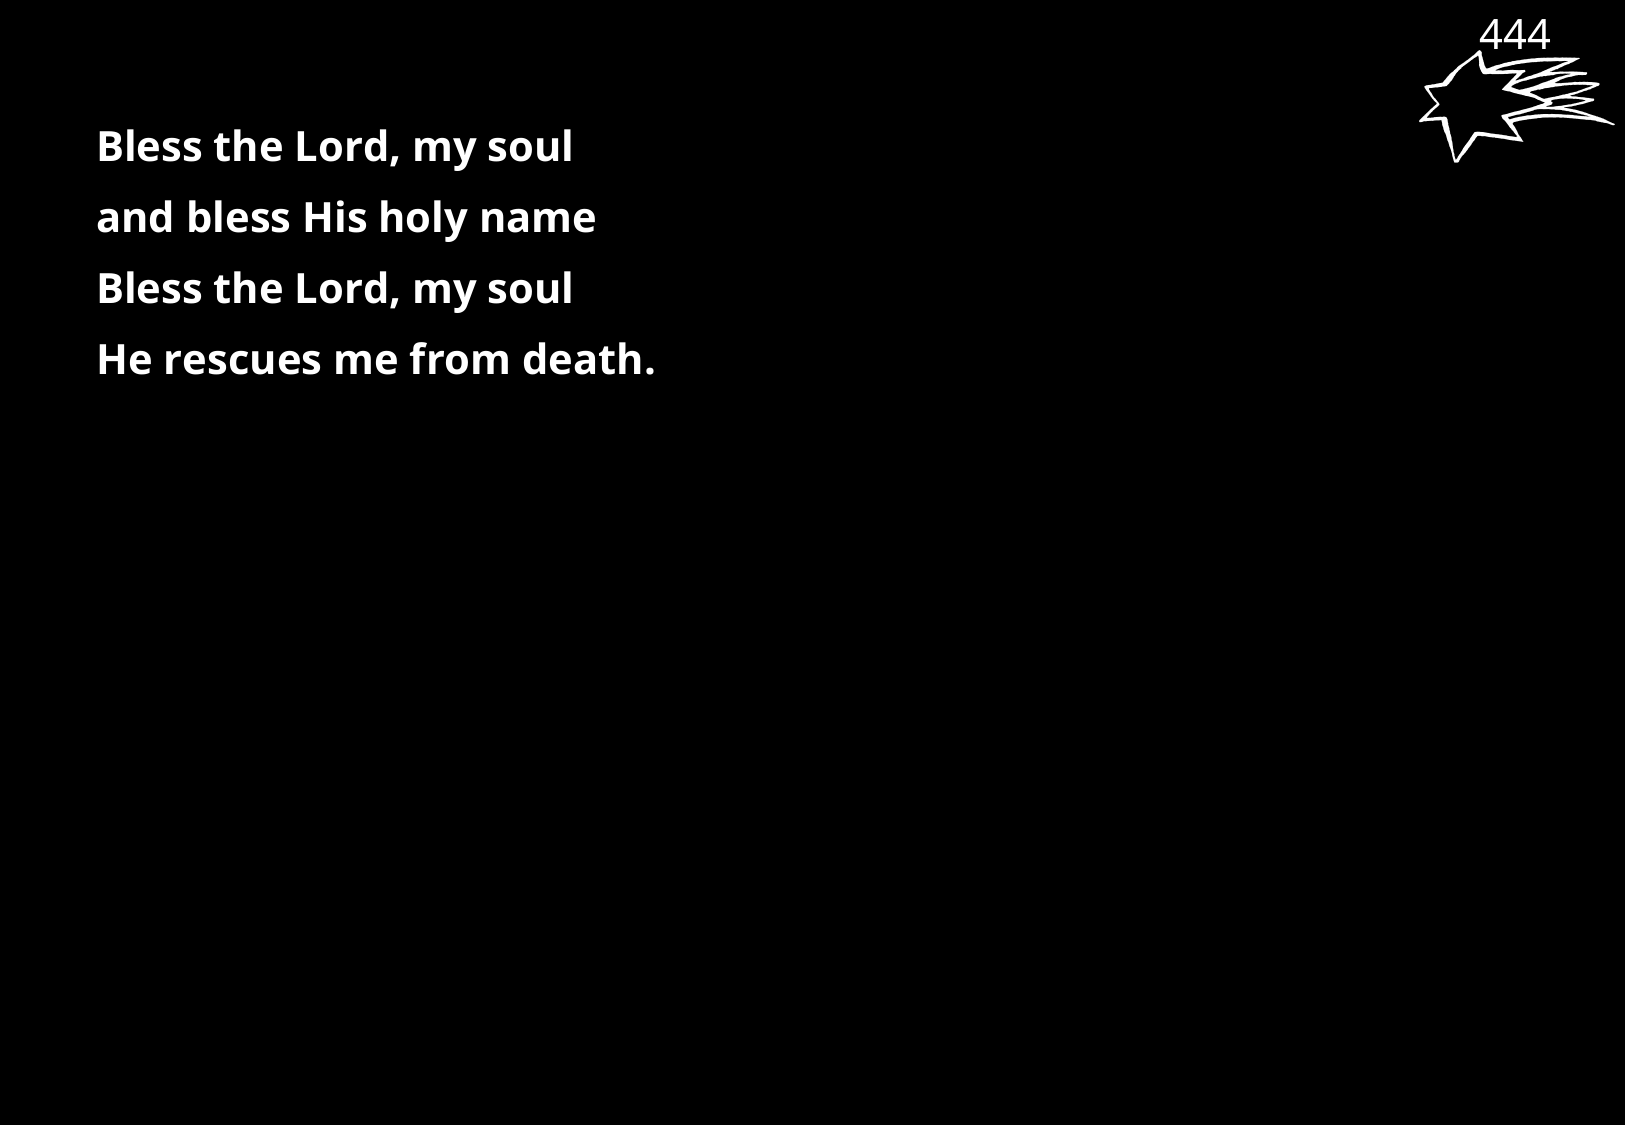

444
# Bless the Lord, my soul
and bless His holy name
Bless the Lord, my soul
He rescues me from death.